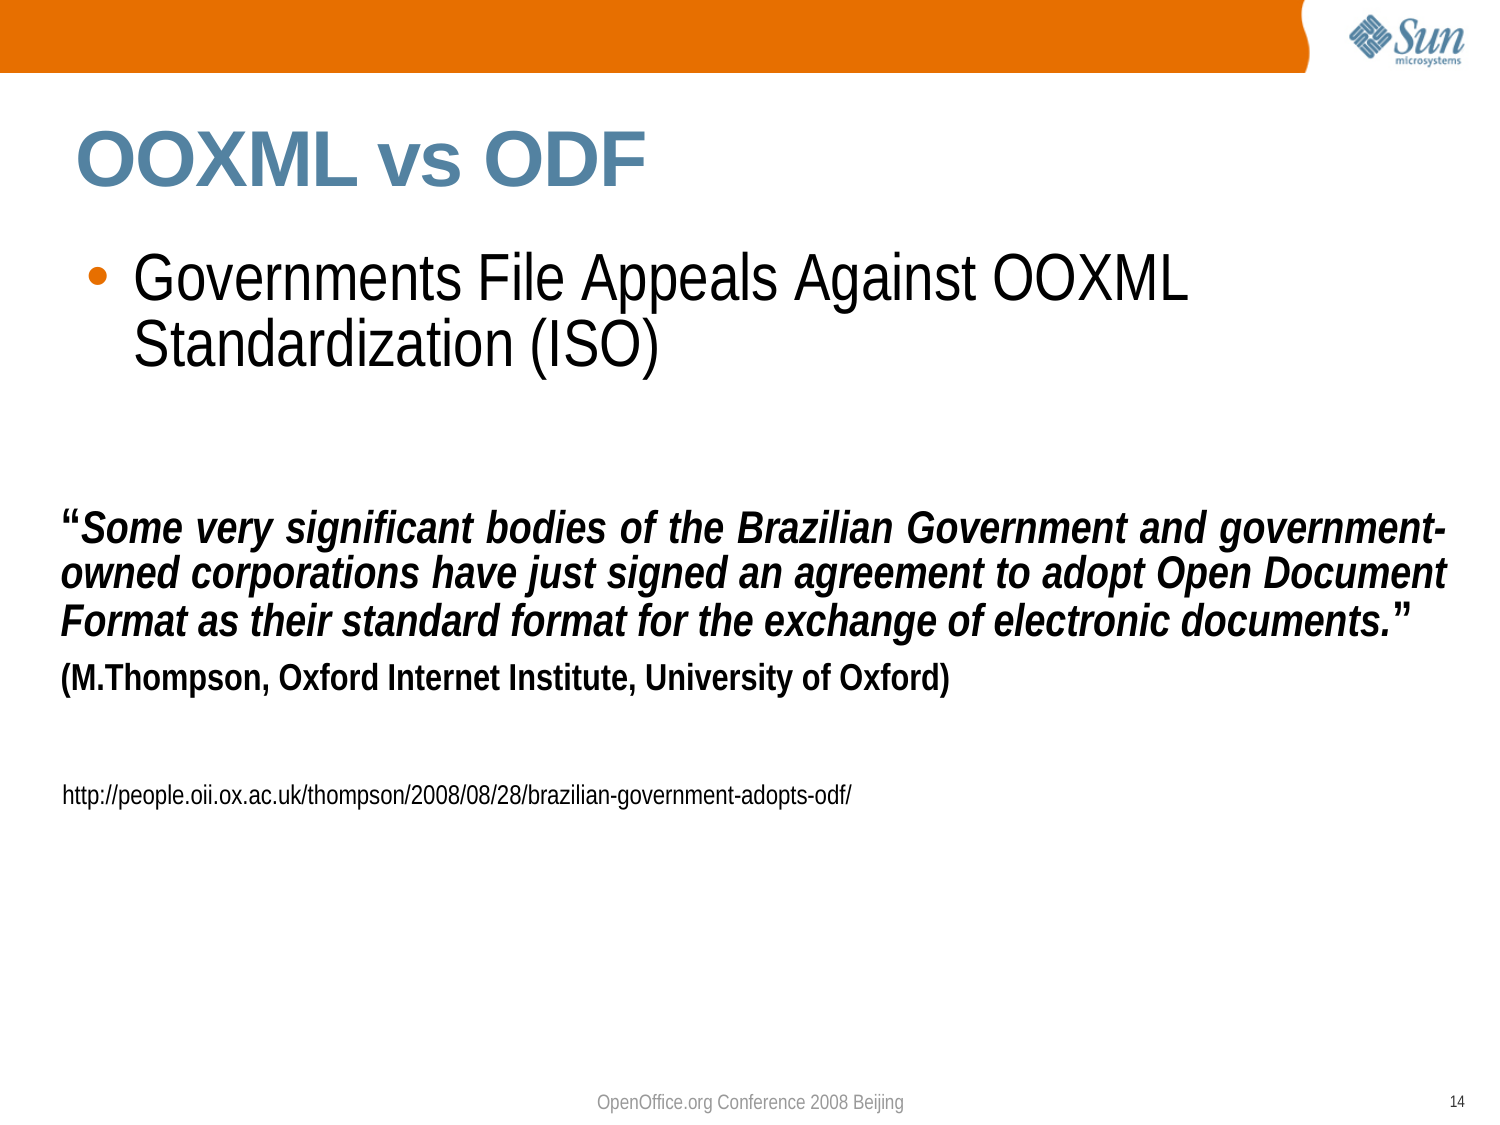

# OOXML vs ODF
Governments File Appeals Against OOXML Standardization (ISO)
“Some very significant bodies of the Brazilian Government and government-owned corporations have just signed an agreement to adopt Open Document Format as their standard format for the exchange of electronic documents.”
(M.Thompson, Oxford Internet Institute, University of Oxford)
http://people.oii.ox.ac.uk/thompson/2008/08/28/brazilian-government-adopts-odf/